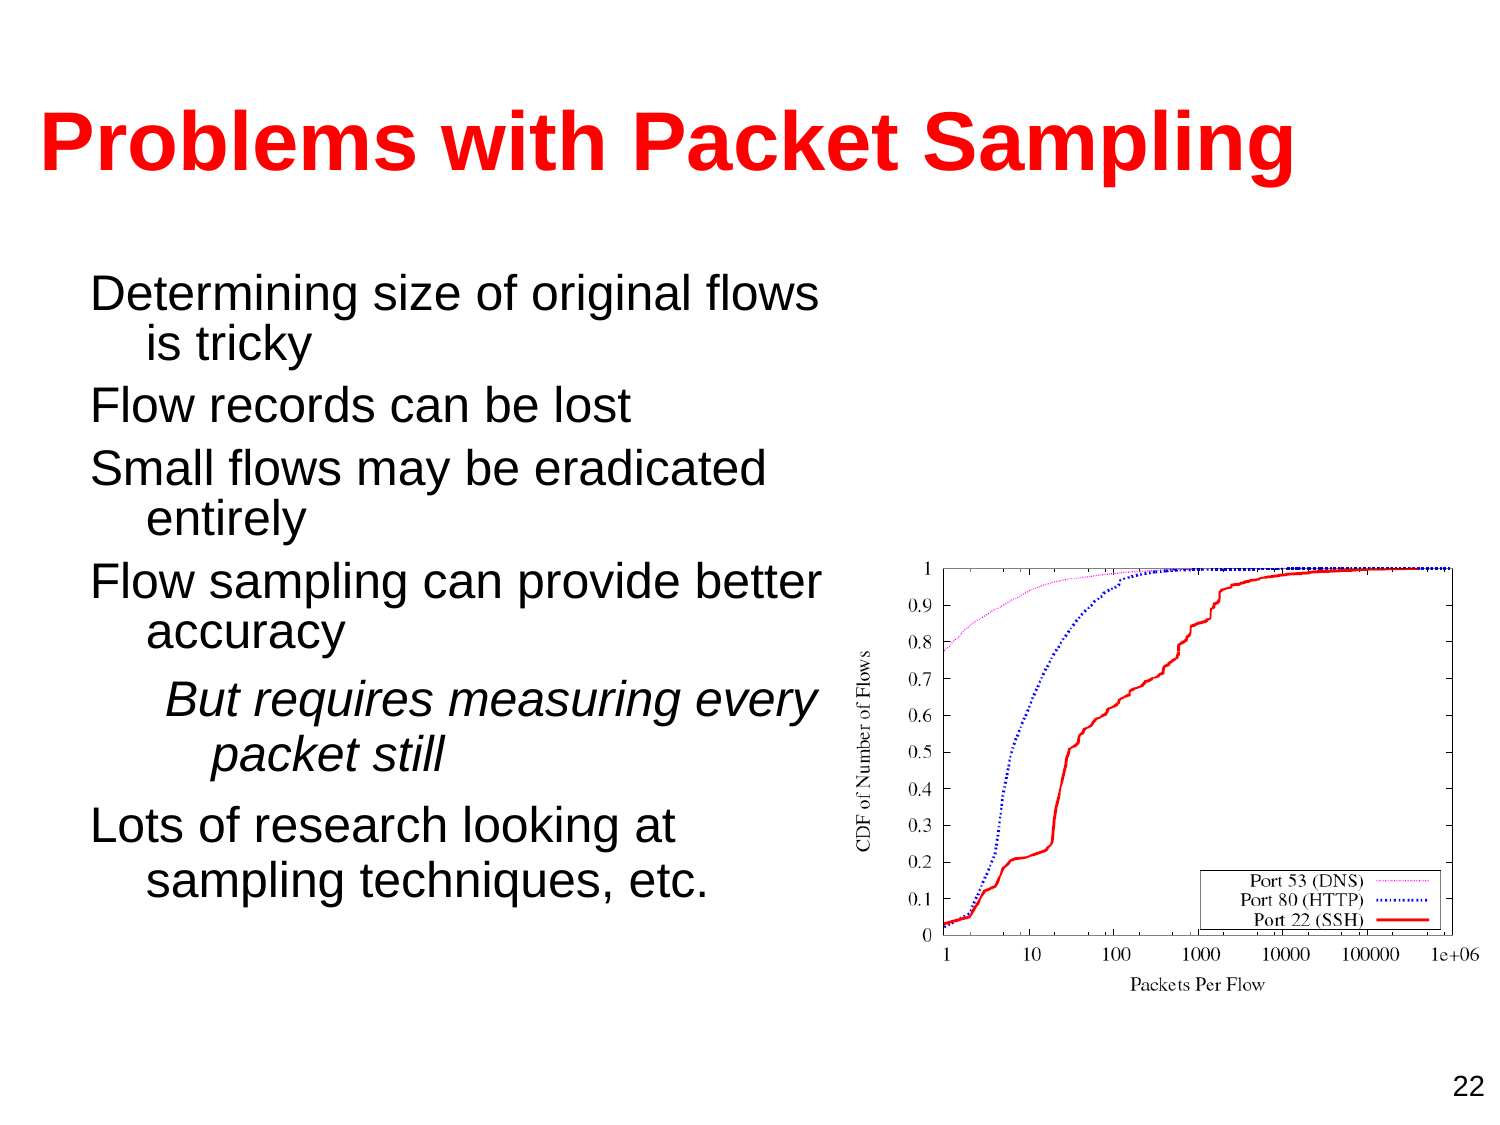

# Problems with Packet Sampling
Determining size of original flows is tricky
Flow records can be lost
Small flows may be eradicated entirely
Flow sampling can provide better accuracy
But requires measuring every packet still
Lots of research looking at sampling techniques, etc.
22